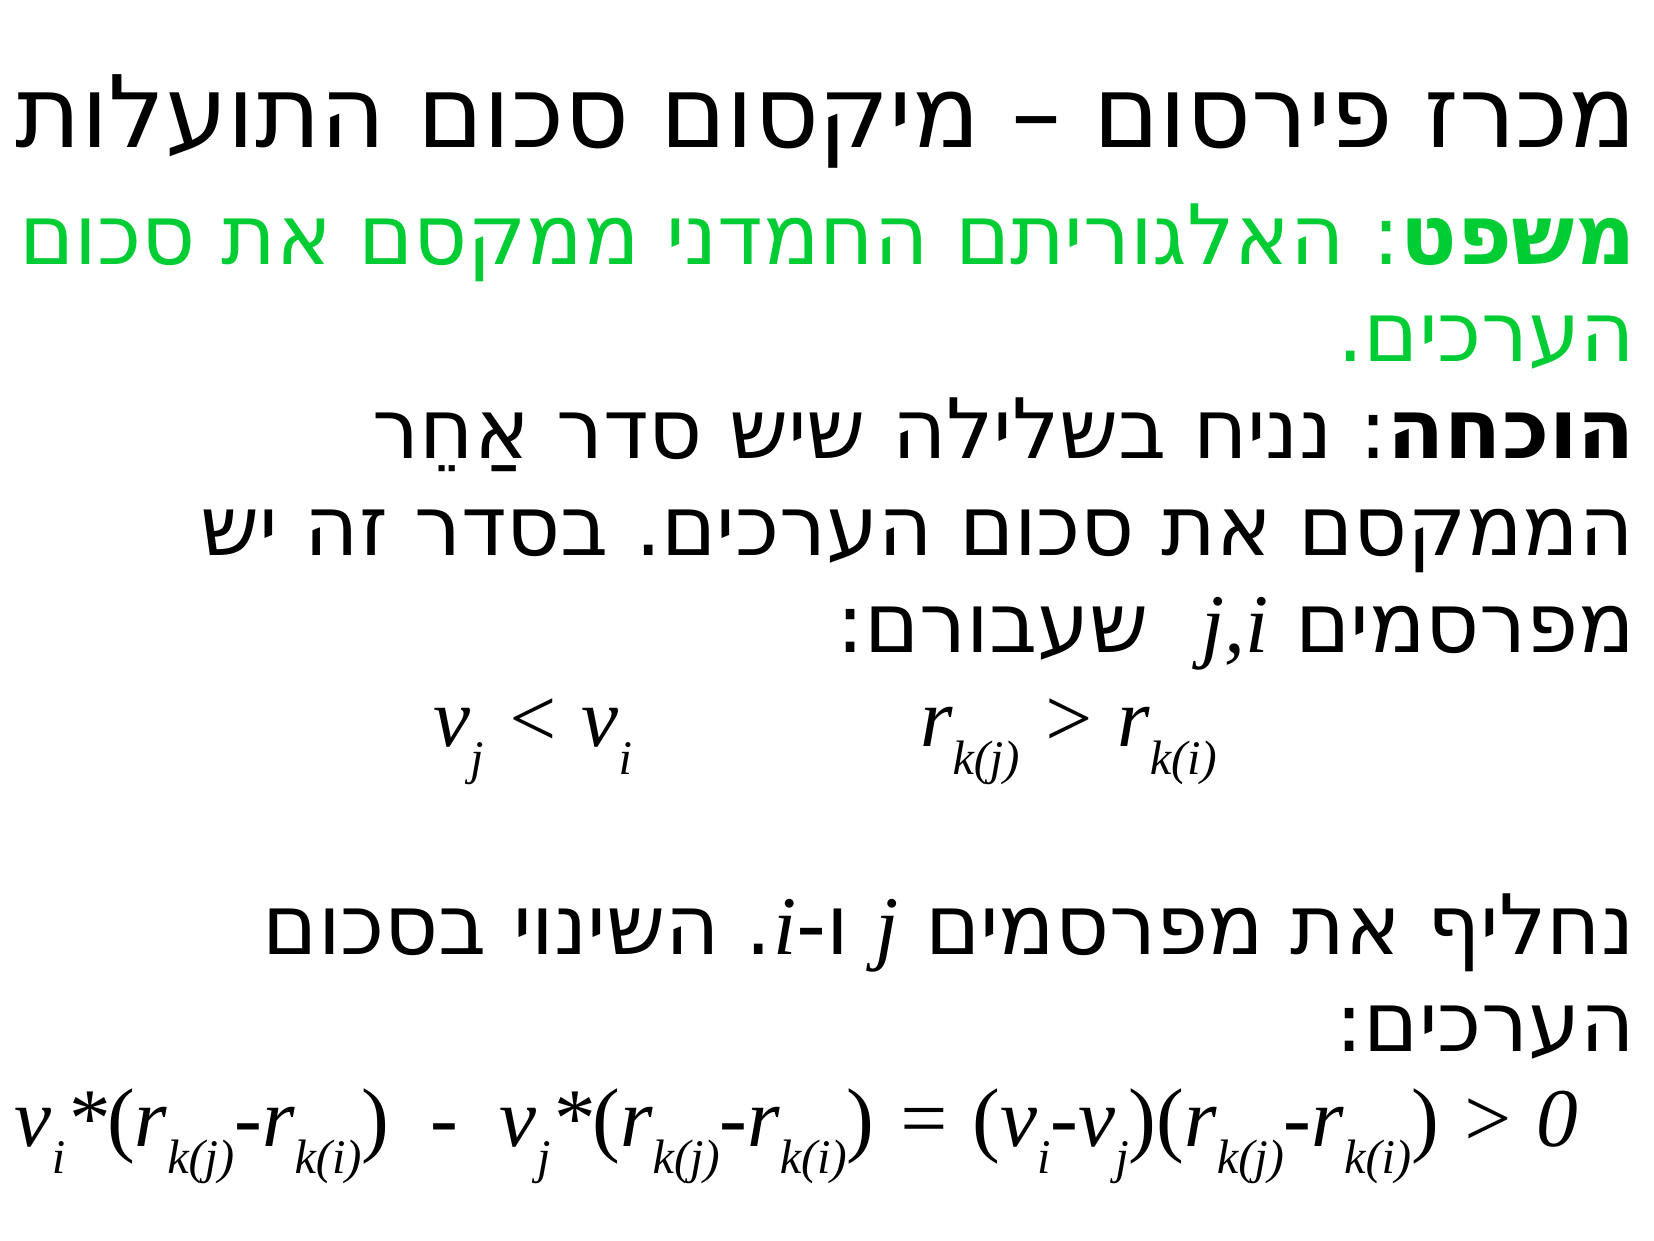

# מכרז פירסום – מיקסום סכום התועלות
משפט: האלגוריתם החמדני ממקסם את סכום הערכים.
הוכחה: נניח בשלילה שיש סדר אַחֵר הממקסם את סכום הערכים. בסדר זה יש מפרסמים j,i שעבורם:
vj < vi rk(j) > rk(i)
נחליף את מפרסמים j ו-i. השינוי בסכום הערכים:
vi*(rk(j)-rk(i)) - vj*(rk(j)-rk(i)) = (vi-vj)(rk(j)-rk(i)) > 0
מכאן שהסדר האחר אינו ממקסם את סכום הערכים – סתירה להנחה. ***